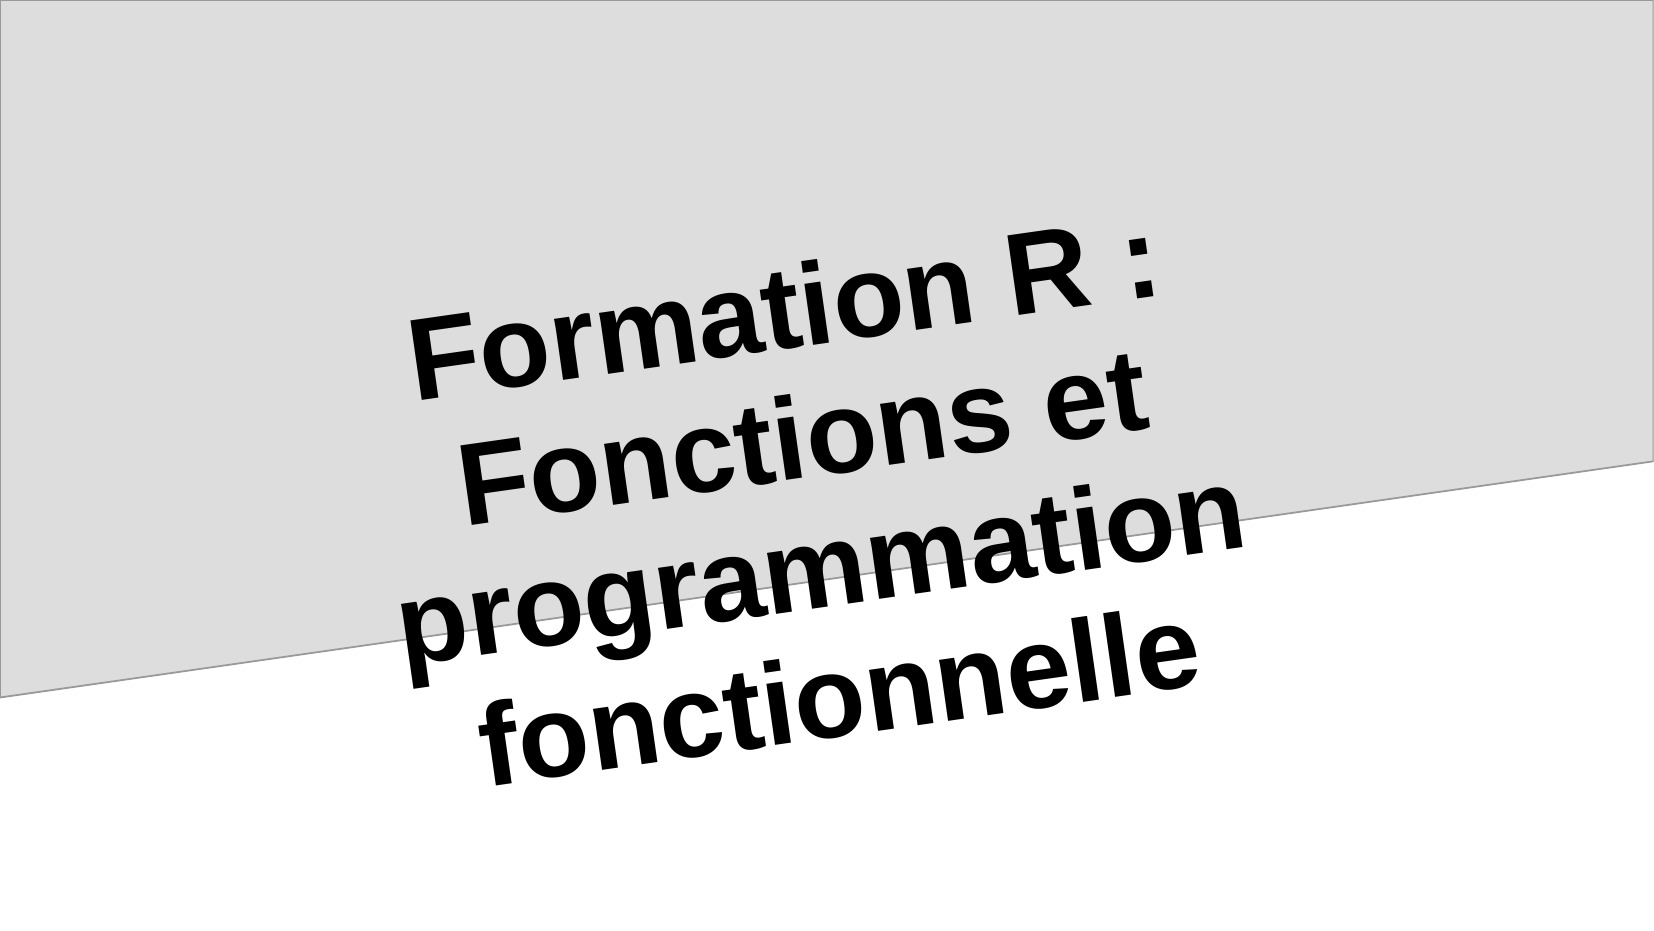

# Formation R : Fonctions et programmation fonctionnelle